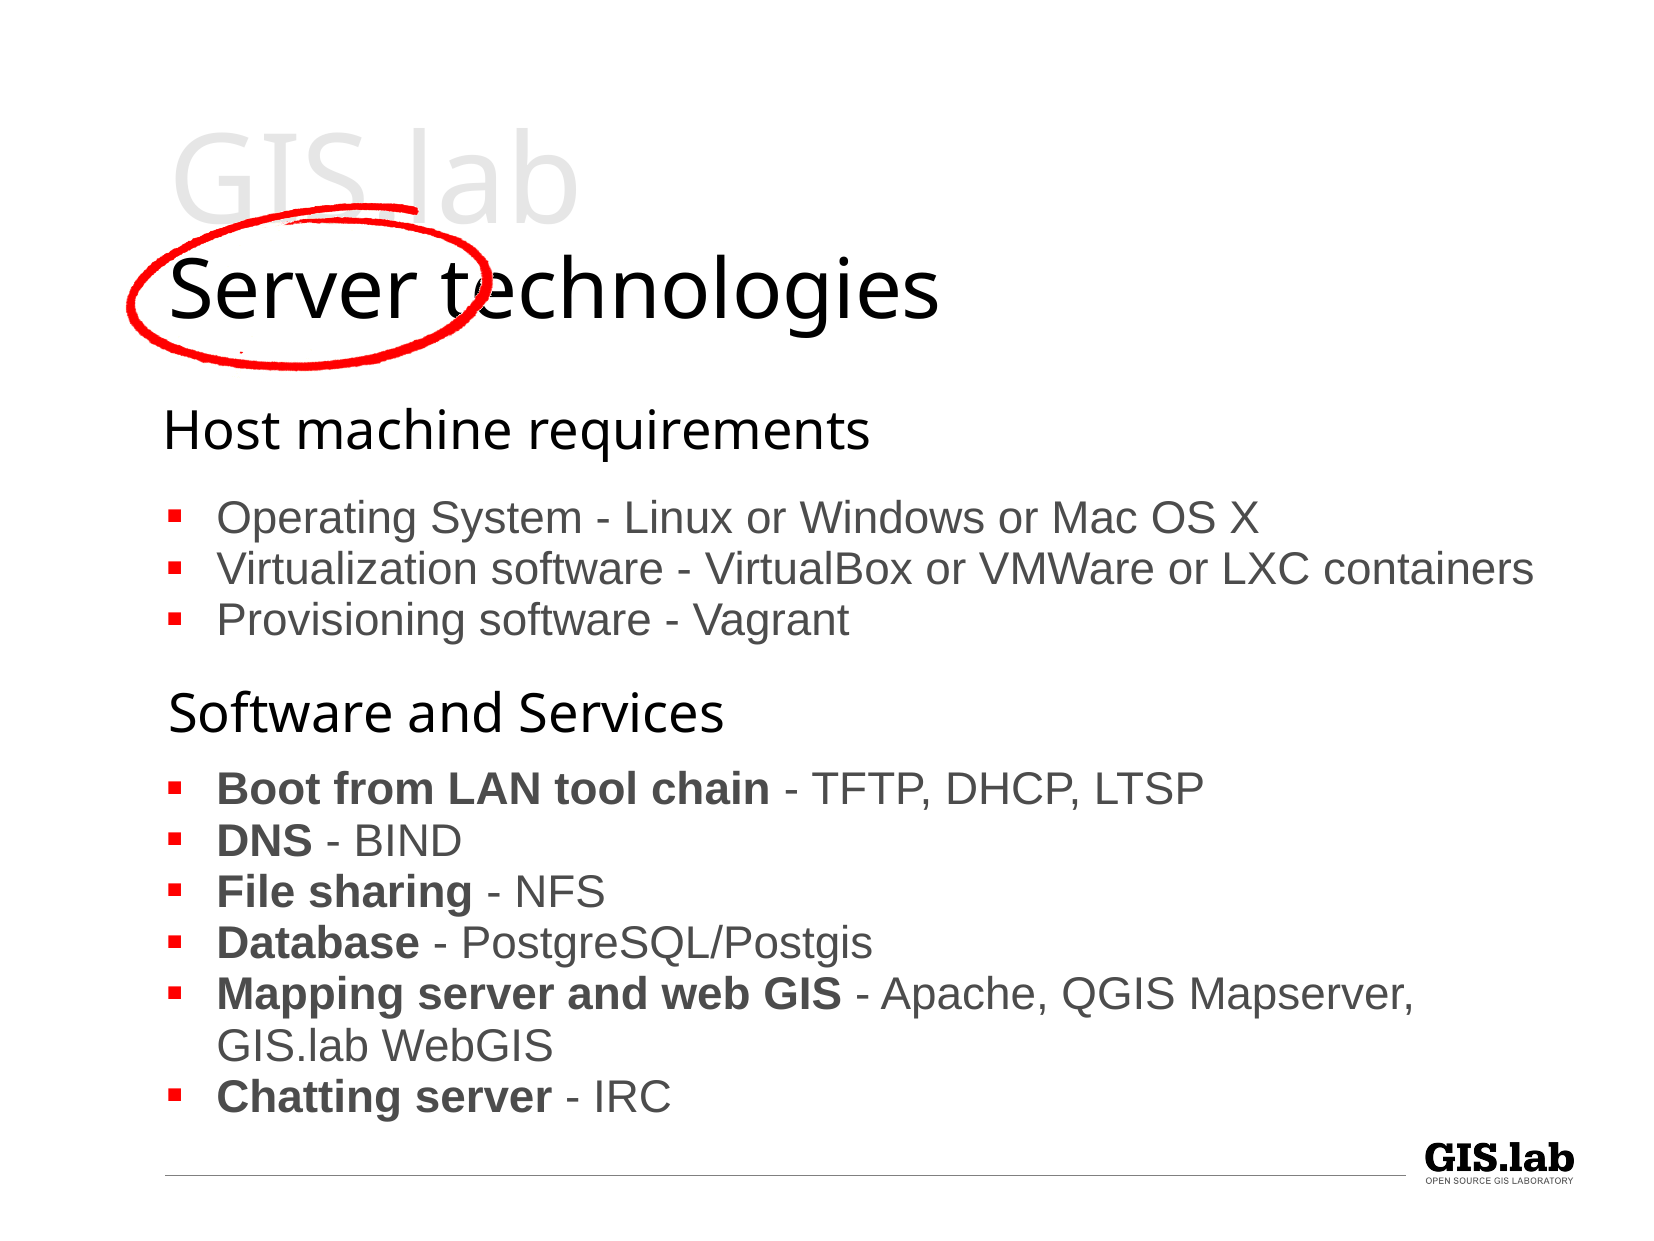

GIS.lab
Server technologies
Host machine requirements
 Operating System - Linux or Windows or Mac OS X
 Virtualization software - VirtualBox or VMWare or LXC containers
 Provisioning software - Vagrant
Software and Services
 Boot from LAN tool chain - TFTP, DHCP, LTSP
 DNS - BIND
 File sharing - NFS
 Database - PostgreSQL/Postgis
 Mapping server and web GIS - Apache, QGIS Mapserver,
 GIS.lab WebGIS
 Chatting server - IRC